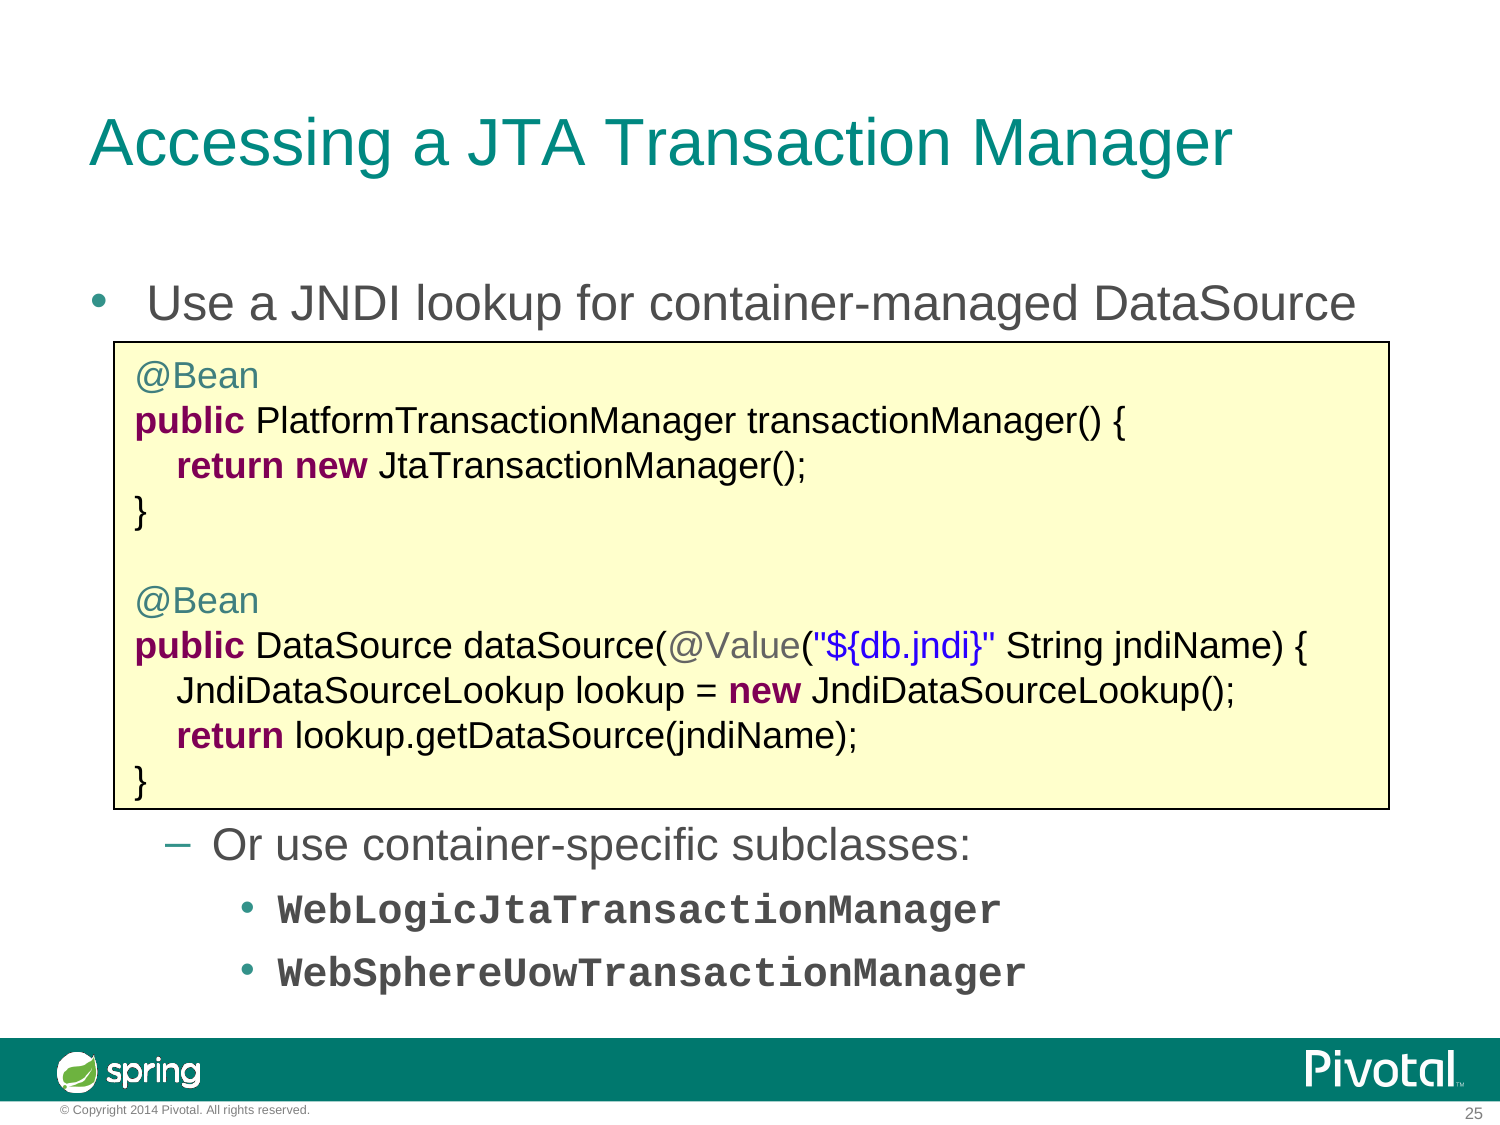

# Accessing a JTA Transaction Manager
Use a JNDI lookup for container-managed DataSource
Or use container-specific subclasses:
WebLogicJtaTransactionManager
WebSphereUowTransactionManager
@Bean
public PlatformTransactionManager transactionManager() {
 return new JtaTransactionManager();
}
@Bean
public DataSource dataSource(@Value("${db.jndi}" String jndiName) {
 JndiDataSourceLookup lookup = new JndiDataSourceLookup();
 return lookup.getDataSource(jndiName);
}